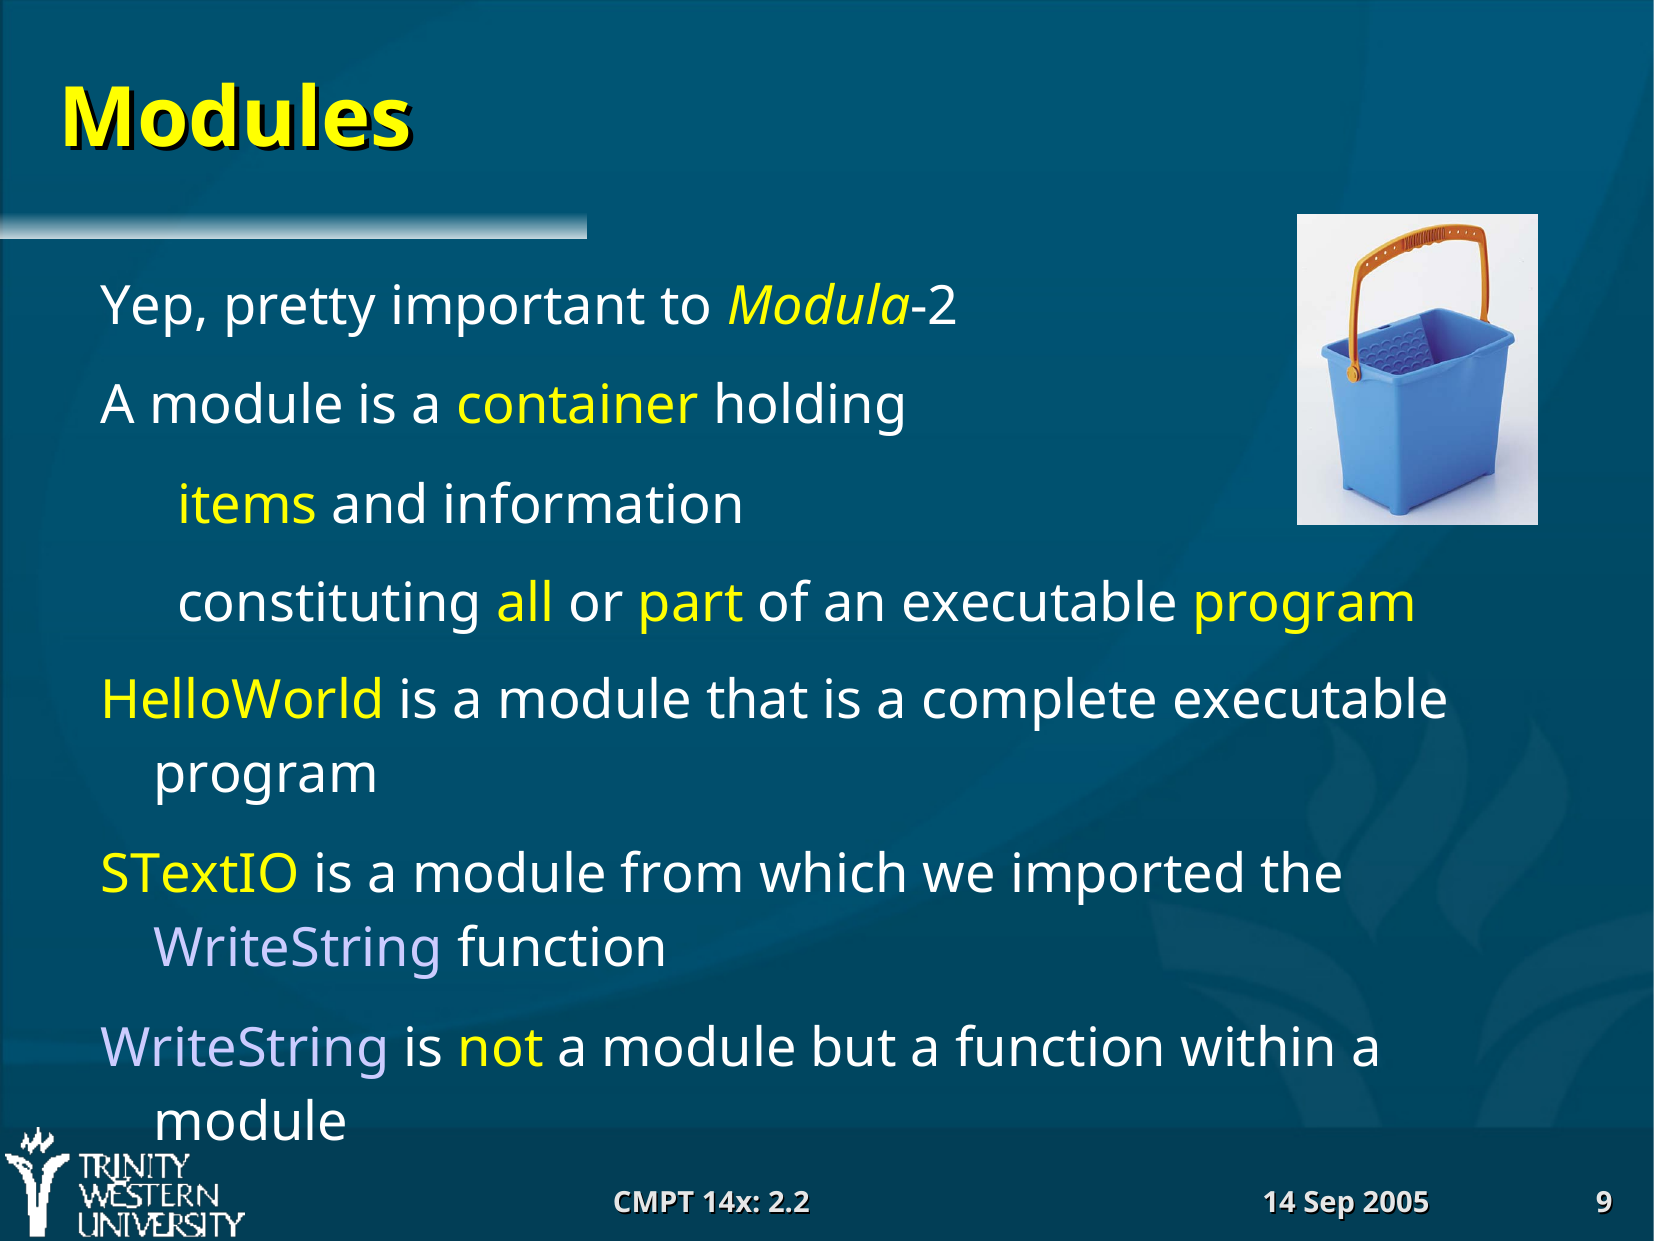

# Modules
Yep, pretty important to Modula-2
A module is a container holding
items and information
constituting all or part of an executable program
HelloWorld is a module that is a complete executable program
STextIO is a module from which we imported the WriteString function
WriteString is not a module but a function within a module
CMPT 14x: 2.2
14 Sep 2005
9